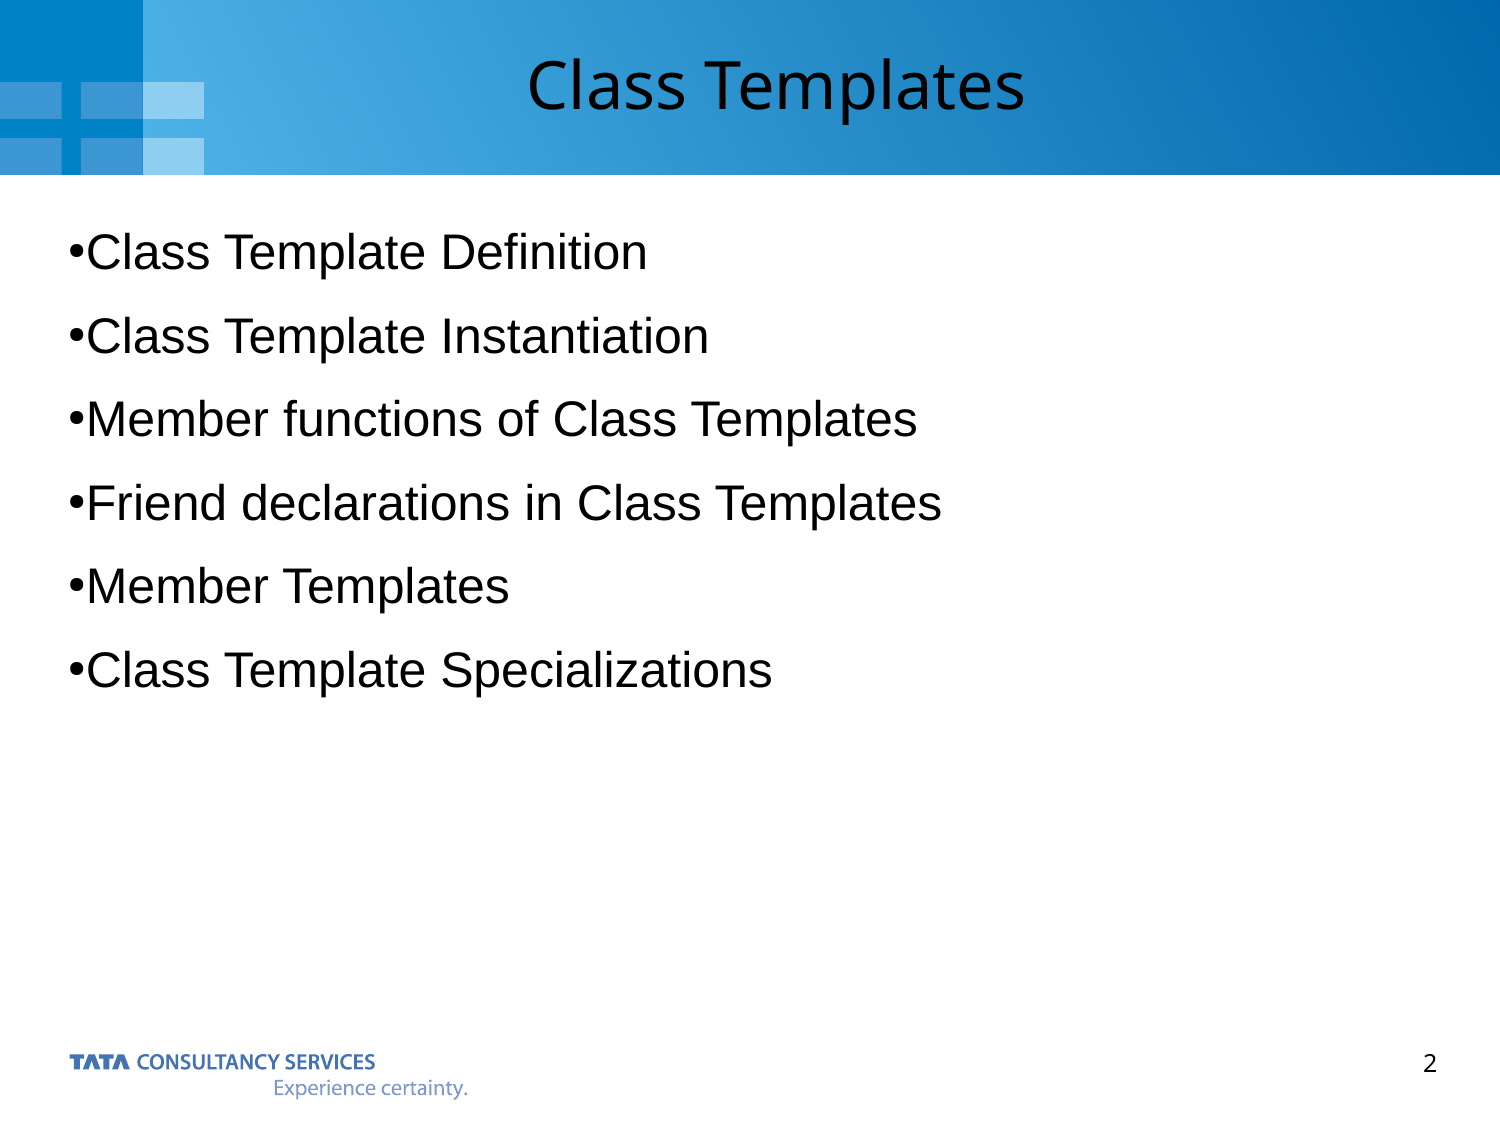

Class Templates
Class Template Definition
Class Template Instantiation
Member functions of Class Templates
Friend declarations in Class Templates
Member Templates
Class Template Specializations